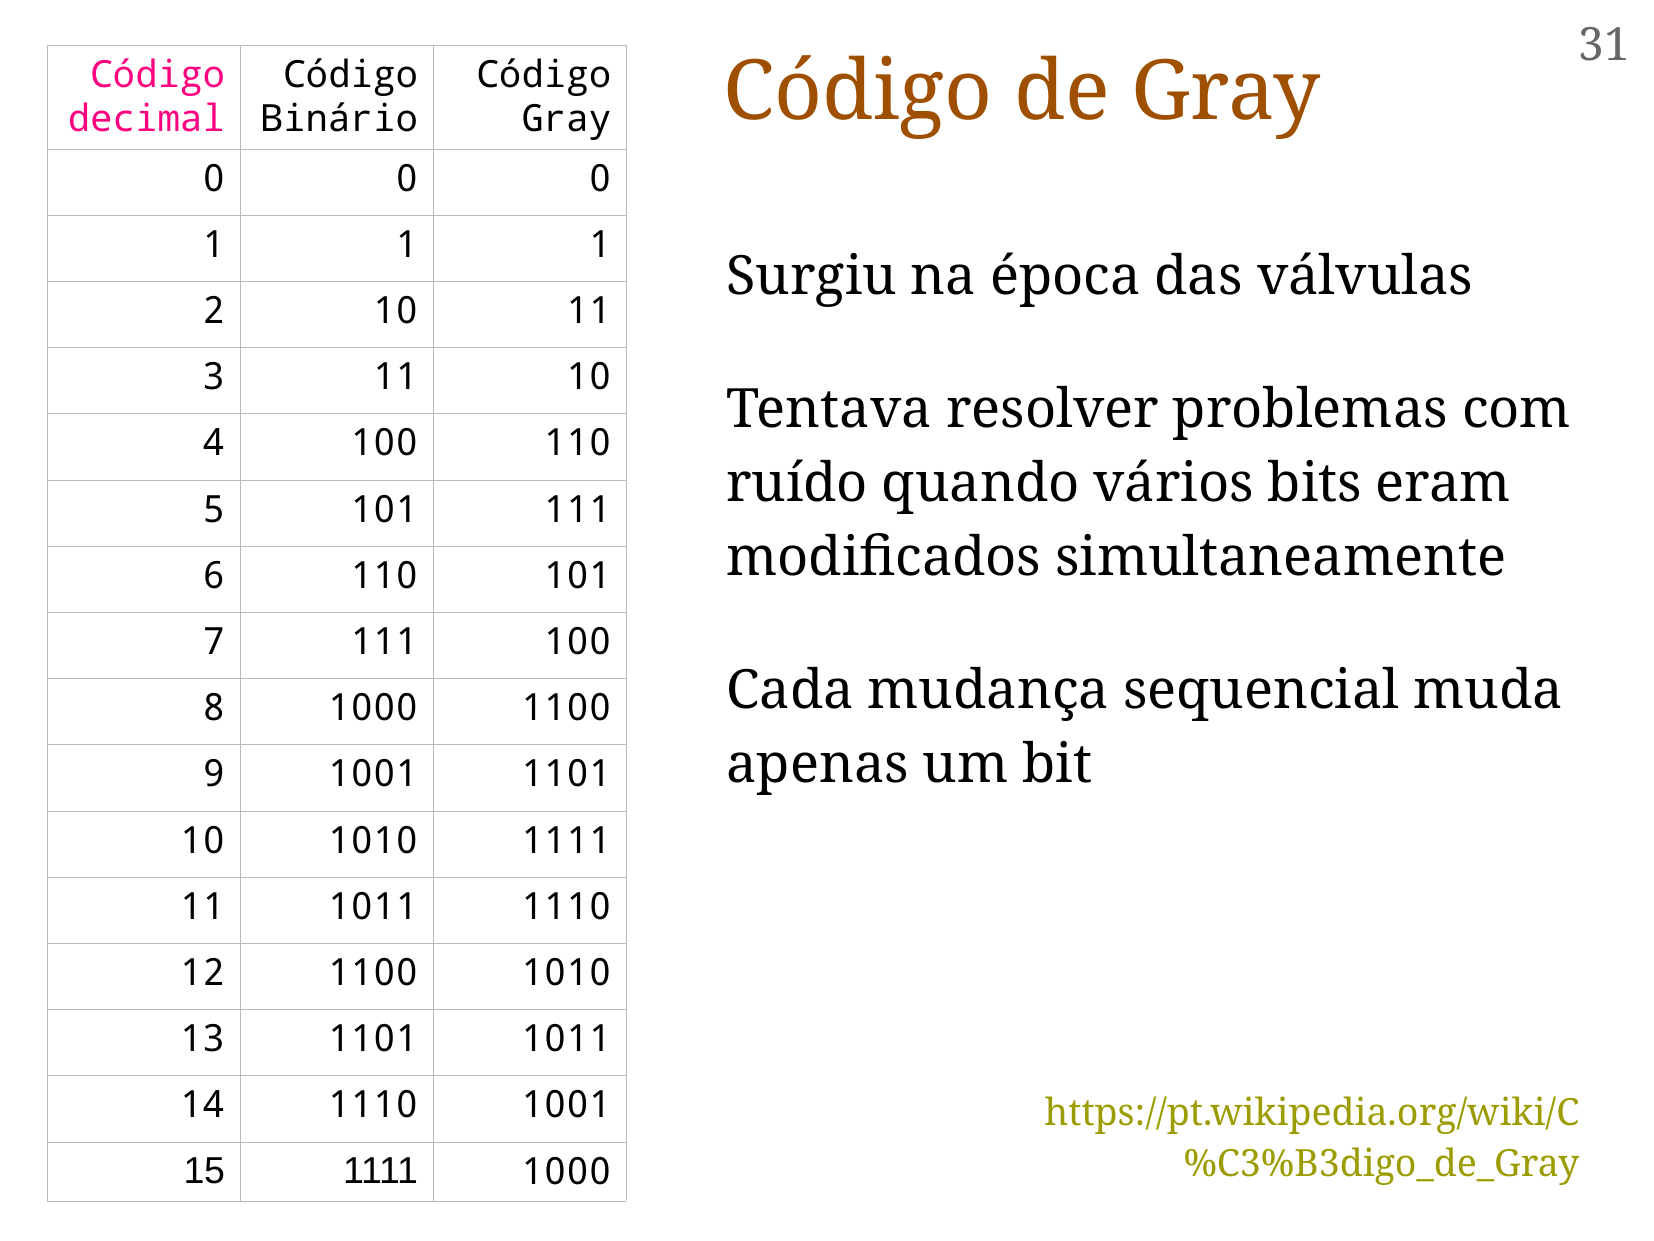

31
# Código de Gray
| Código decimal | Código Binário | Código Gray |
| --- | --- | --- |
| 0 | 0 | 0 |
| 1 | 1 | 1 |
| 2 | 10 | 11 |
| 3 | 11 | 10 |
| 4 | 100 | 110 |
| 5 | 101 | 111 |
| 6 | 110 | 101 |
| 7 | 111 | 100 |
| 8 | 1000 | 1100 |
| 9 | 1001 | 1101 |
| 10 | 1010 | 1111 |
| 11 | 1011 | 1110 |
| 12 | 1100 | 1010 |
| 13 | 1101 | 1011 |
| 14 | 1110 | 1001 |
| 15 | 1111 | 1000 |
Surgiu na época das válvulas
Tentava resolver problemas com ruído quando vários bits eram modificados simultaneamente
Cada mudança sequencial muda apenas um bit
https://pt.wikipedia.org/wiki/C%C3%B3digo_de_Gray
0